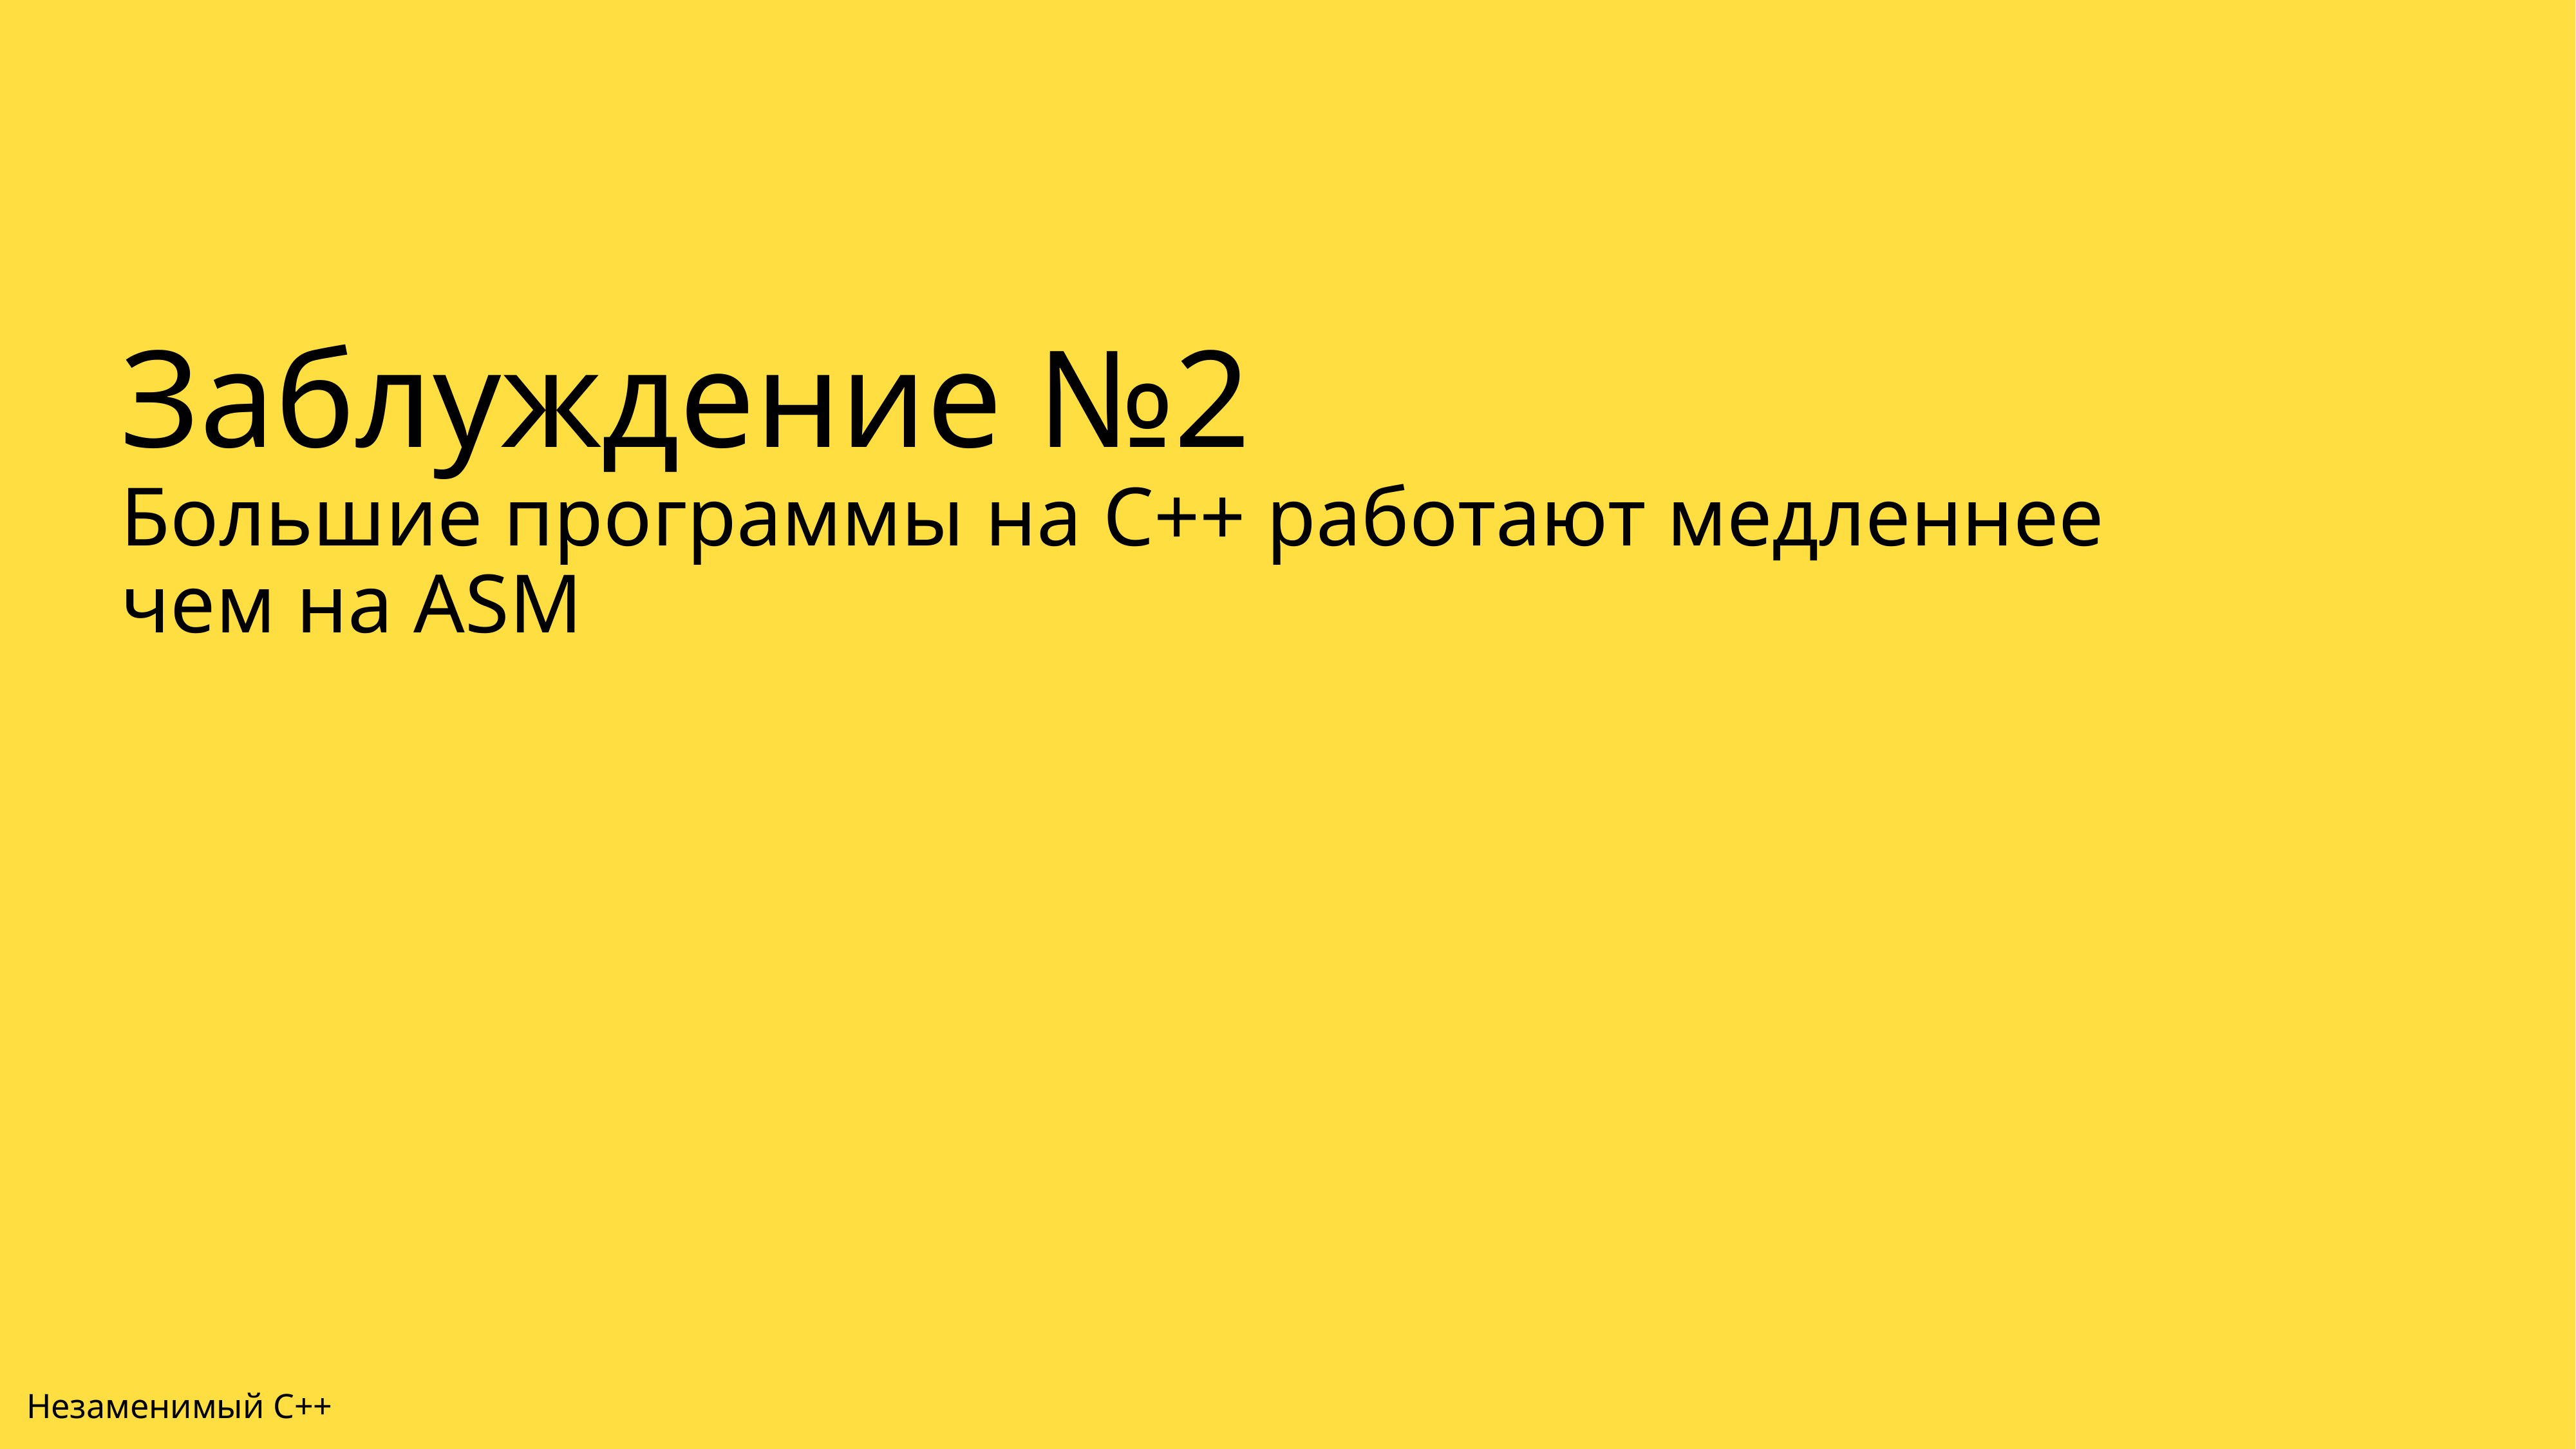

# Заблуждение №2 Большие программы на C++ работают медленнее чем на ASM
Незаменимый C++